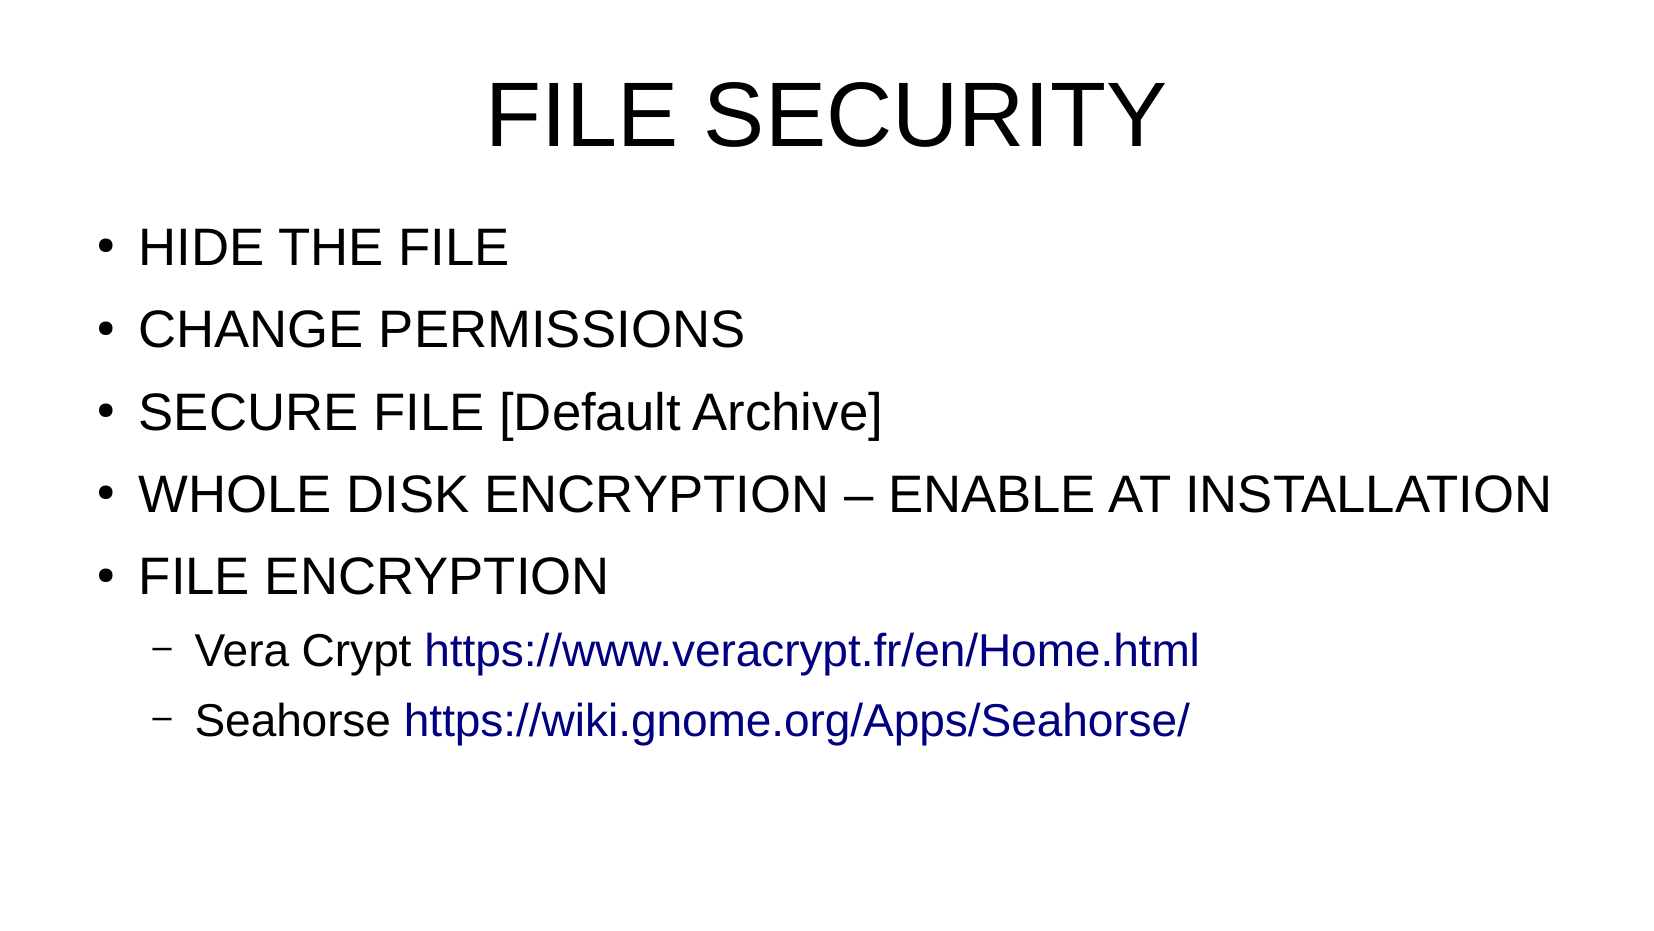

# FILE SECURITY
HIDE THE FILE
CHANGE PERMISSIONS
SECURE FILE [Default Archive]
WHOLE DISK ENCRYPTION – ENABLE AT INSTALLATION
FILE ENCRYPTION
Vera Crypt https://www.veracrypt.fr/en/Home.html
Seahorse https://wiki.gnome.org/Apps/Seahorse/